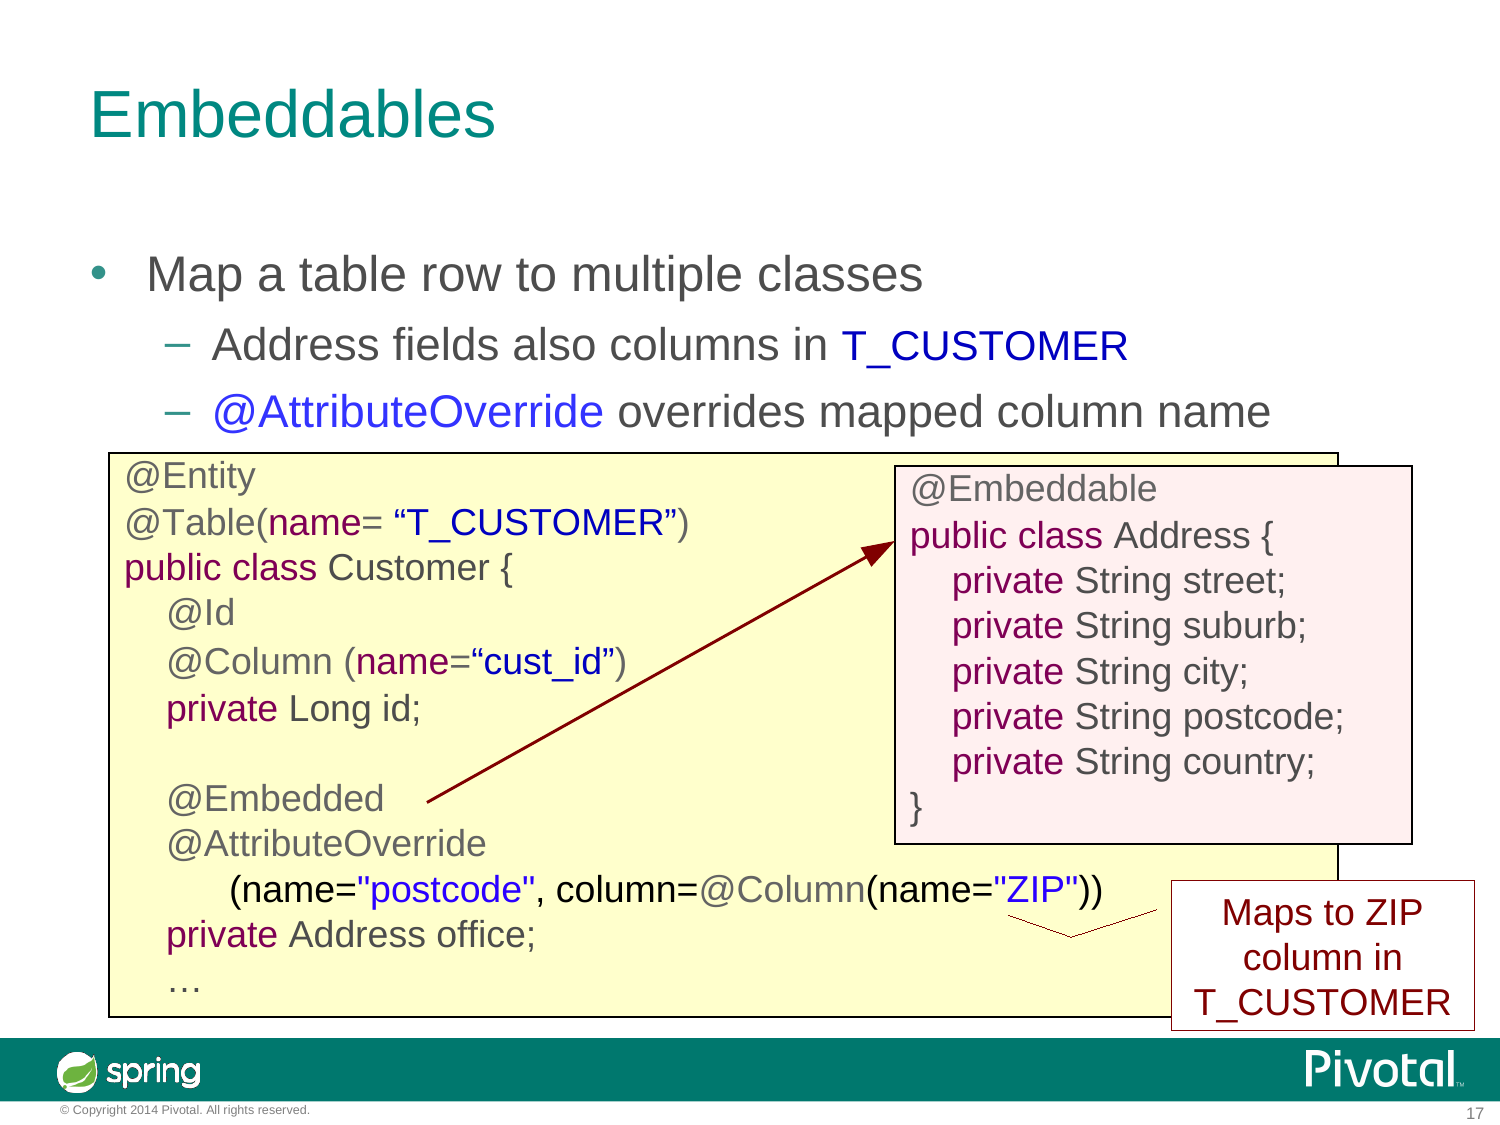

# Embeddables
Map a table row to multiple classes
Address fields also columns in T_CUSTOMER
@AttributeOverride overrides mapped column name
@Entity
@Table(name= “T_CUSTOMER”)
public class Customer {
 @Id
 @Column (name=“cust_id”)
 private Long id;
 @Embedded
 @AttributeOverride
 (name="postcode", column=@Column(name="ZIP"))
 private Address office;
 …
@Embeddable
public class Address {
 private String street;
 private String suburb;
 private String city;
 private String postcode;
 private String country;
}
Maps to ZIP column in T_CUSTOMER